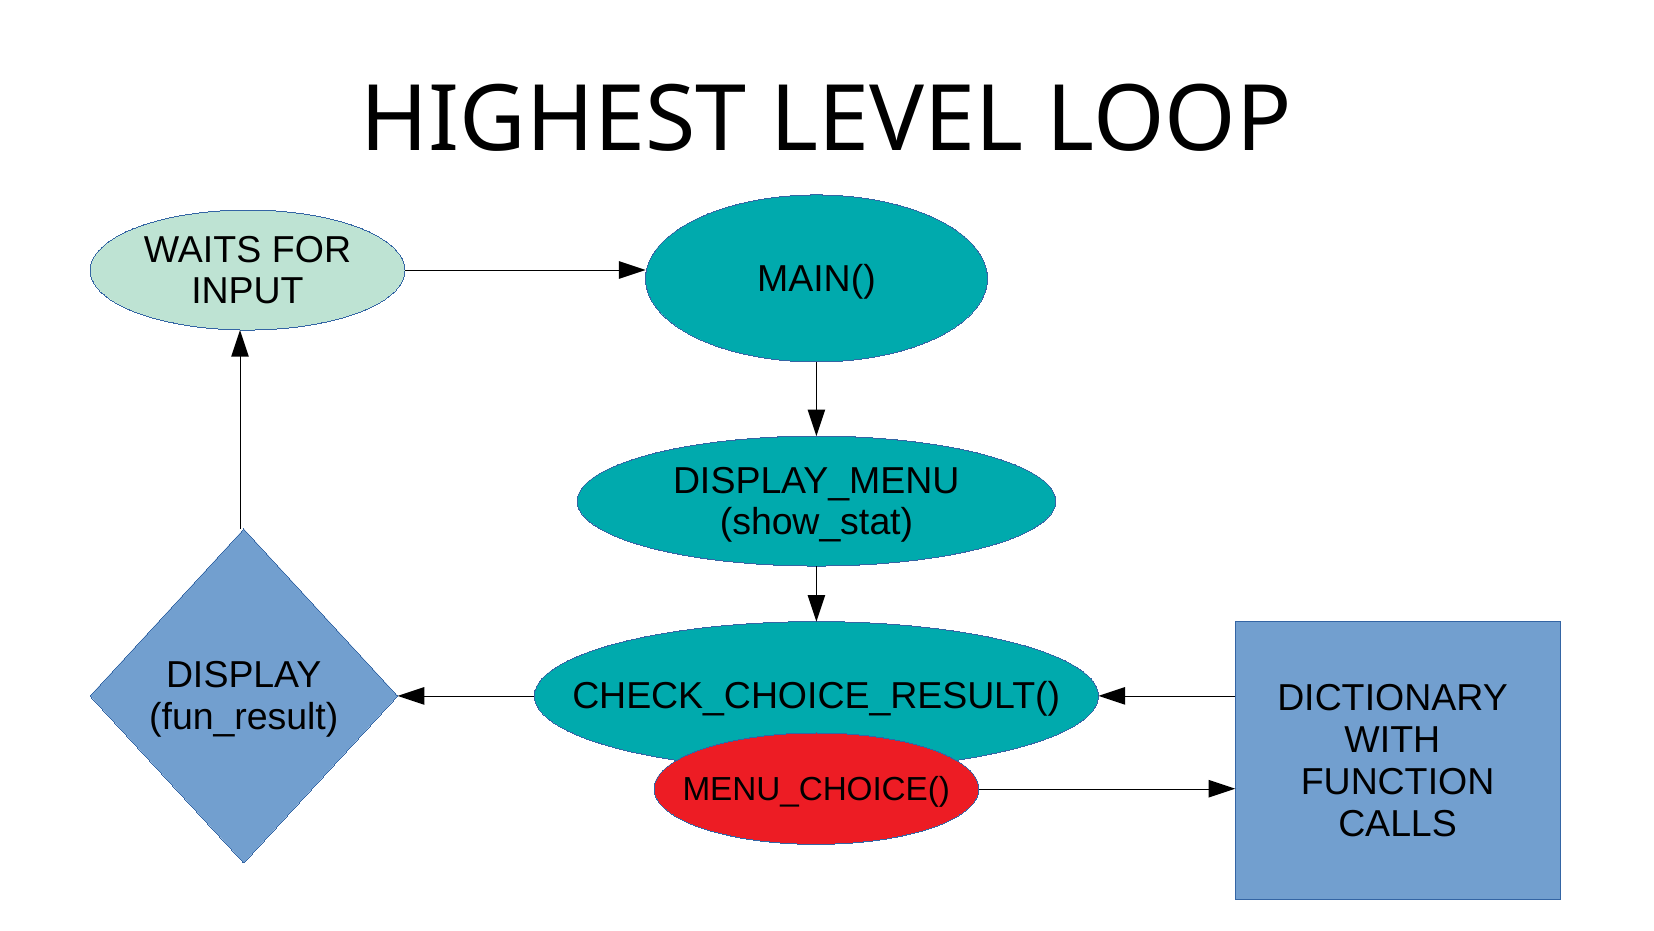

# HIGHEST LEVEL LOOP
MAIN()
WAITS FOR
INPUT
DISPLAY_MENU
(show_stat)
DISPLAY
(fun_result)
CHECK_CHOICE_RESULT()
DICTIONARY
WITH
FUNCTION
CALLS
MENU_CHOICE()